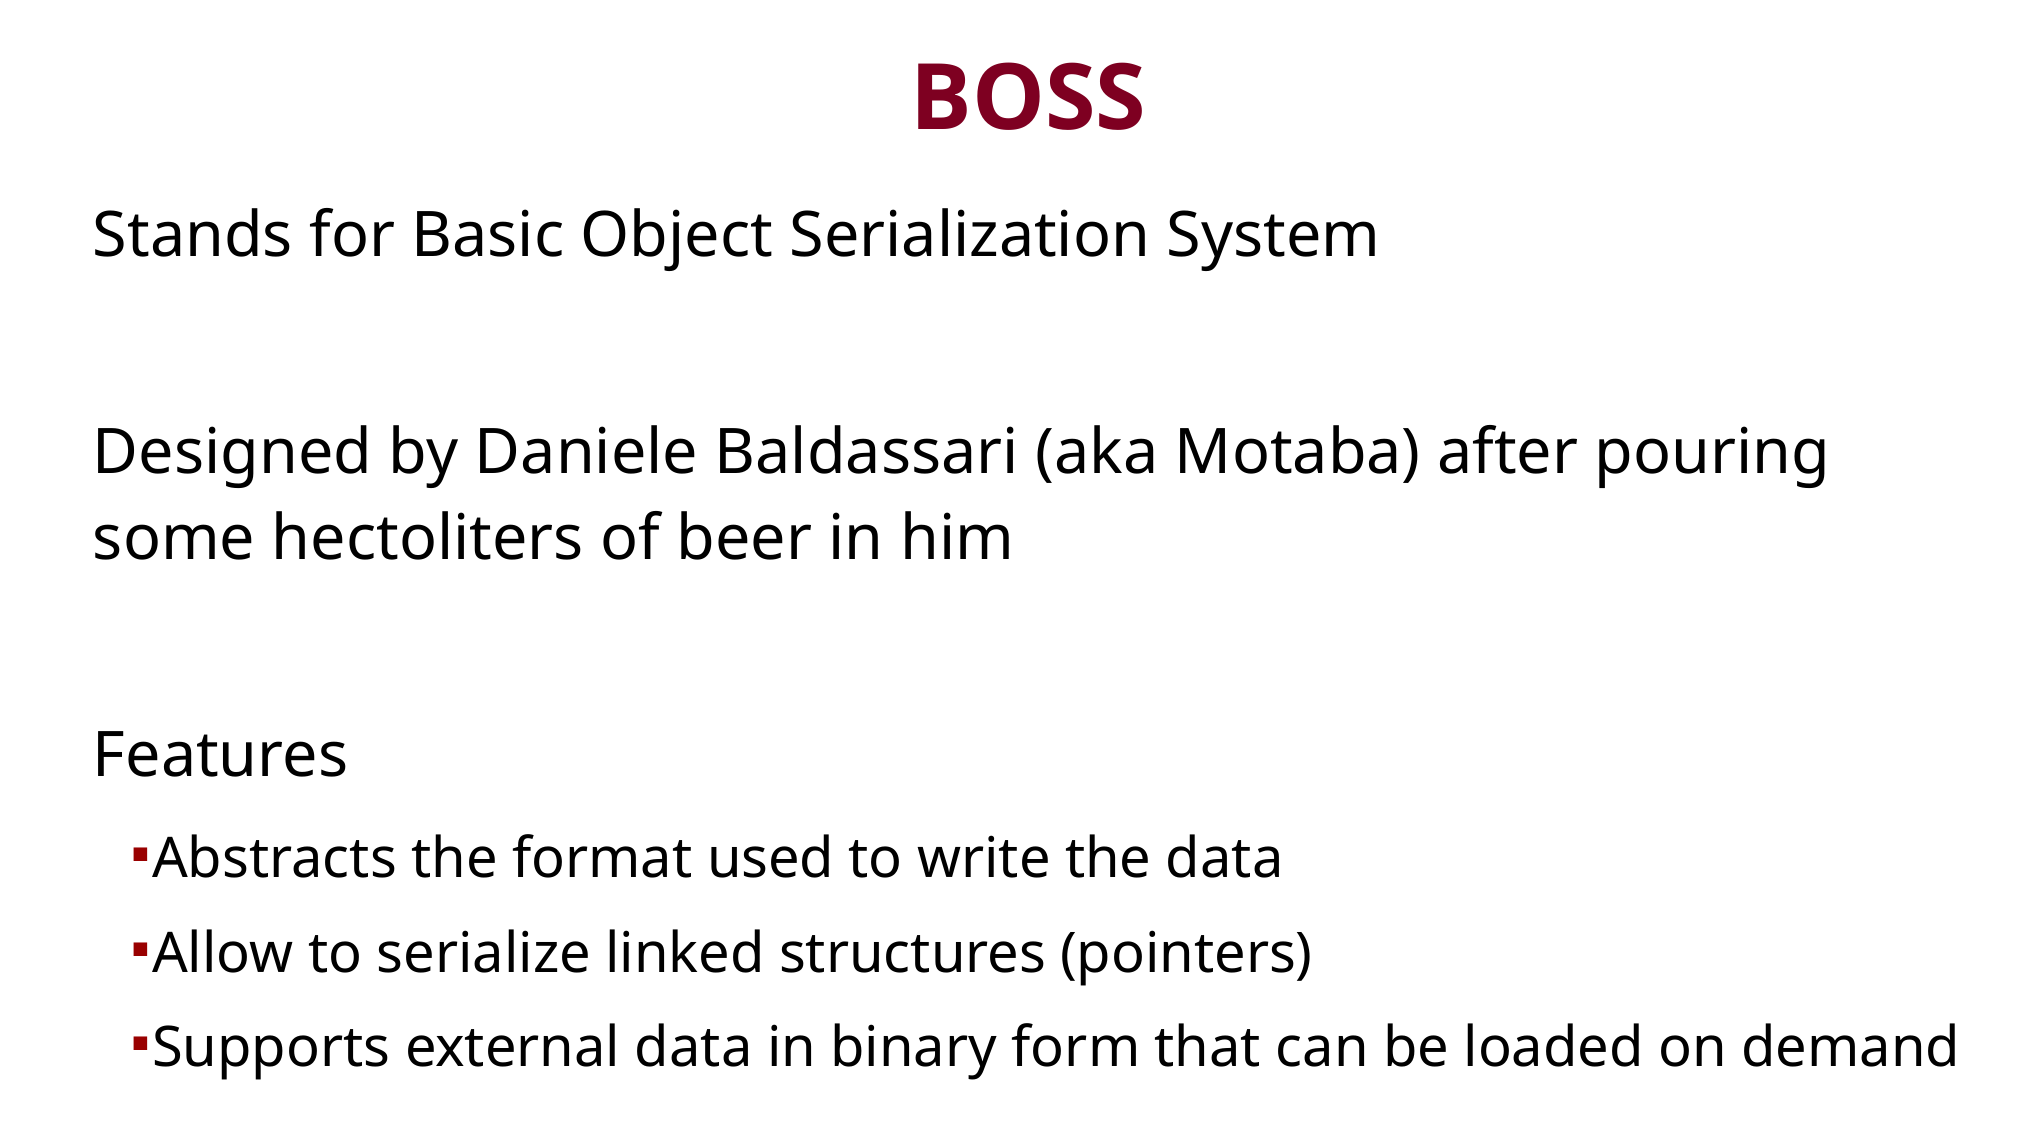

# BOSS
Stands for Basic Object Serialization System
Designed by Daniele Baldassari (aka Motaba) after pouring some hectoliters of beer in him
Features
Abstracts the format used to write the data
Allow to serialize linked structures (pointers)
Supports external data in binary form that can be loaded on demand